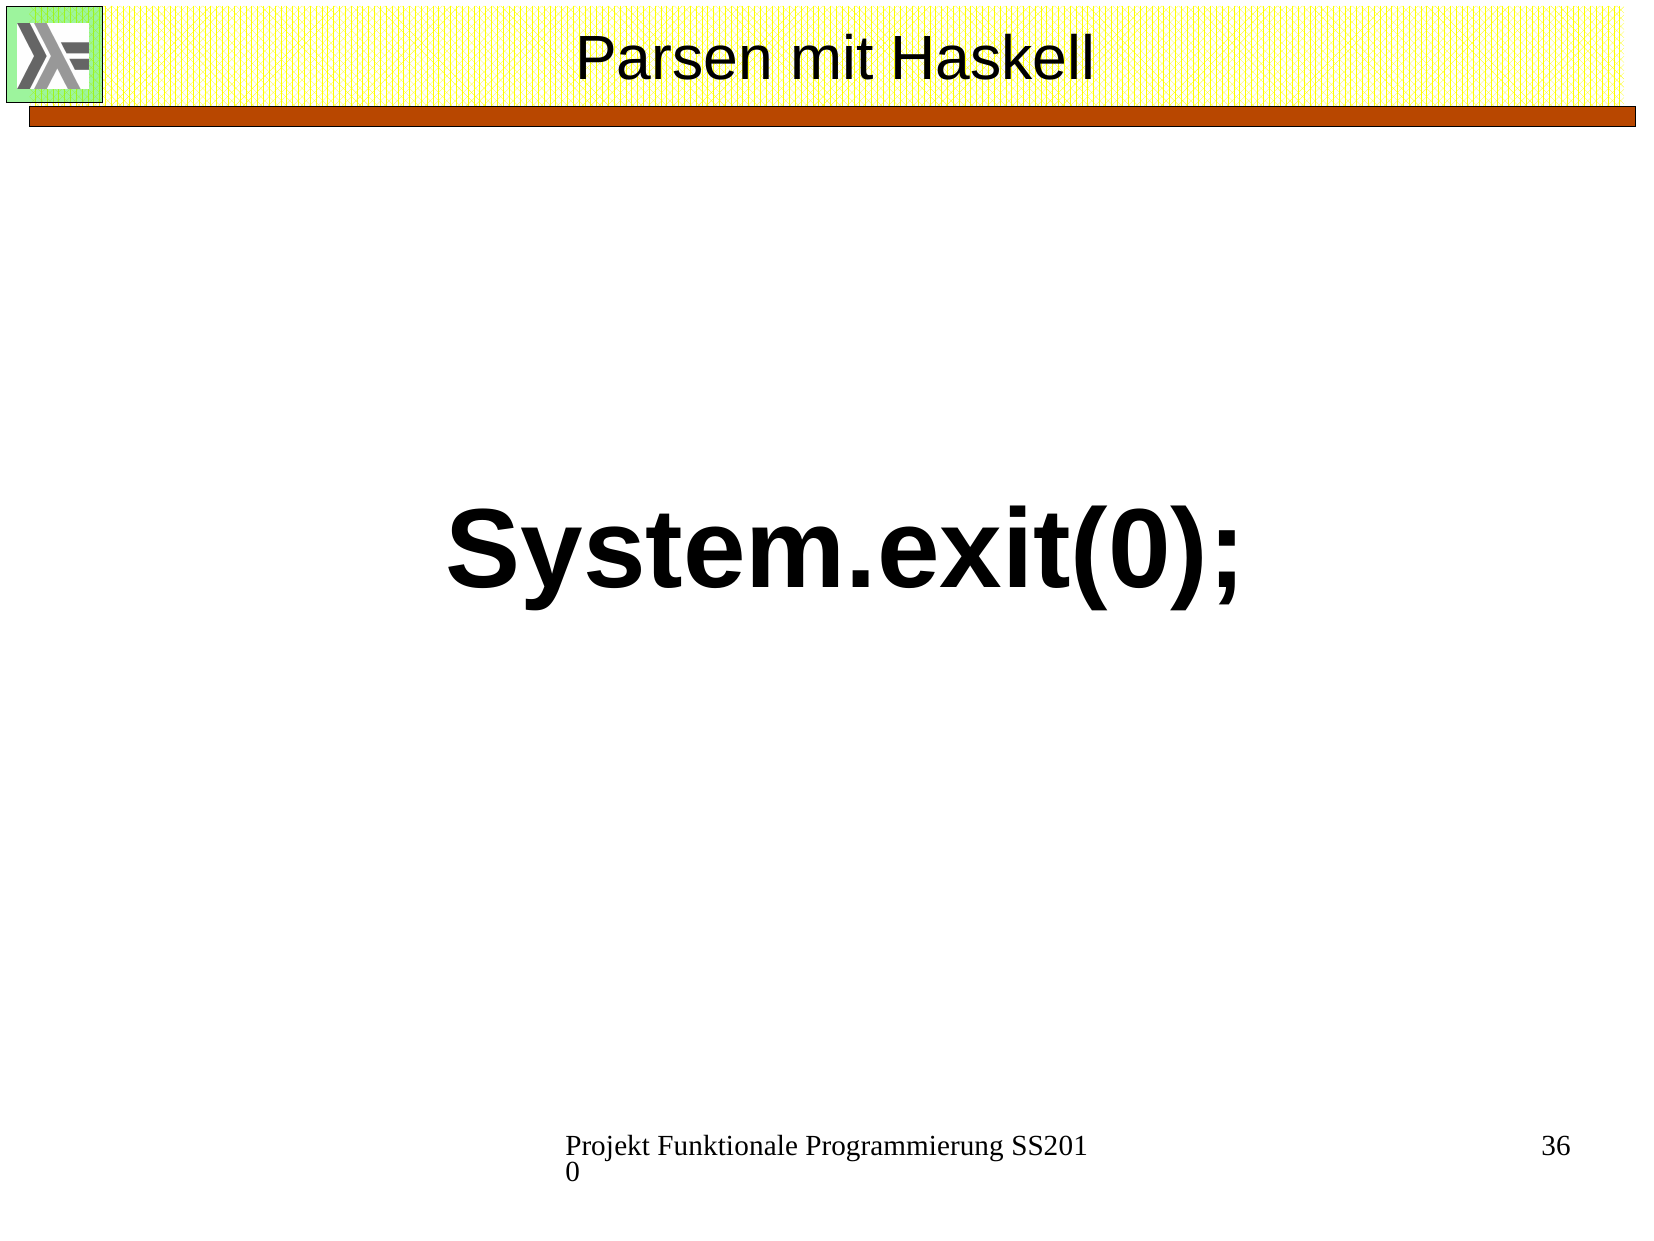

# Parsen mit Haskell
System.exit(0);
Projekt Funktionale Programmierung SS2010
36